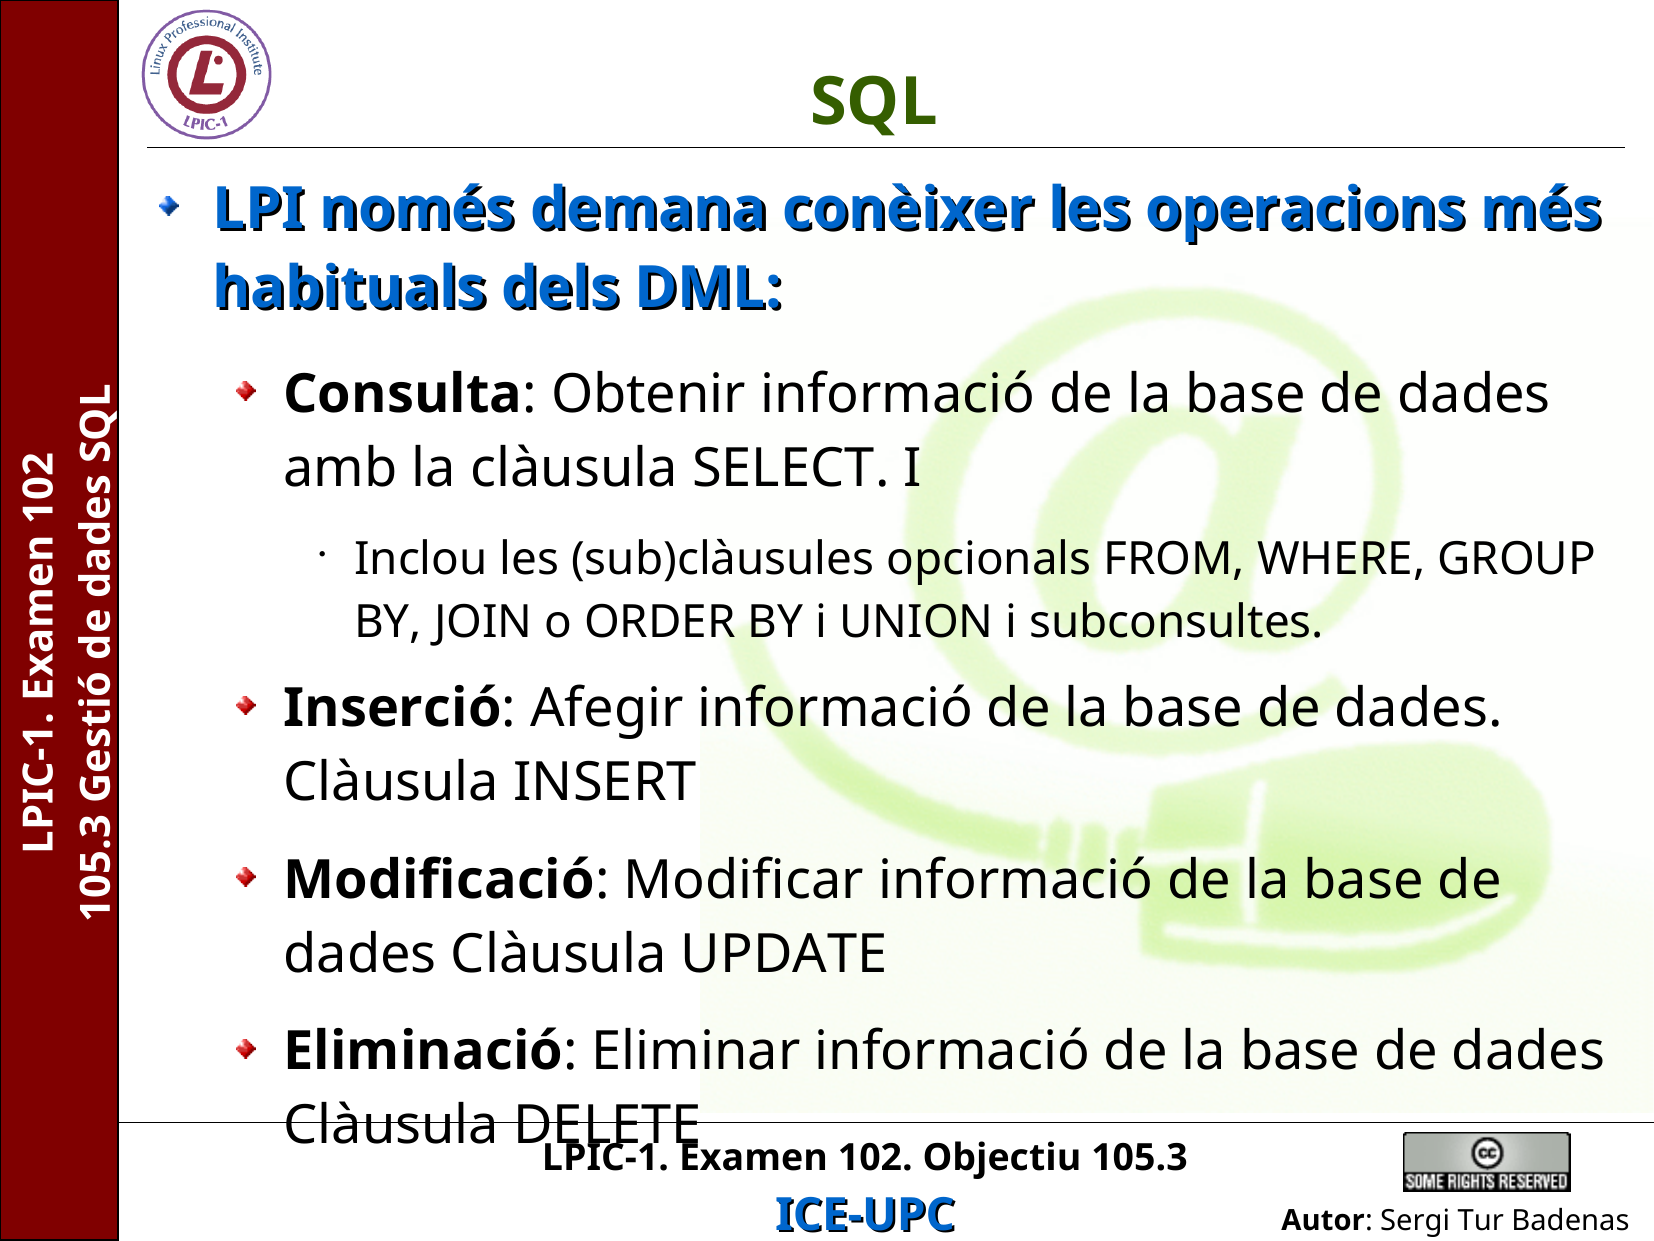

# SQL
LPI només demana conèixer les operacions més habituals dels DML:
Consulta: Obtenir informació de la base de dades amb la clàusula SELECT. I
Inclou les (sub)clàusules opcionals FROM, WHERE, GROUP BY, JOIN o ORDER BY i UNION i subconsultes.
Inserció: Afegir informació de la base de dades. Clàusula INSERT
Modificació: Modificar informació de la base de dades Clàusula UPDATE
Eliminació: Eliminar informació de la base de dades Clàusula DELETE